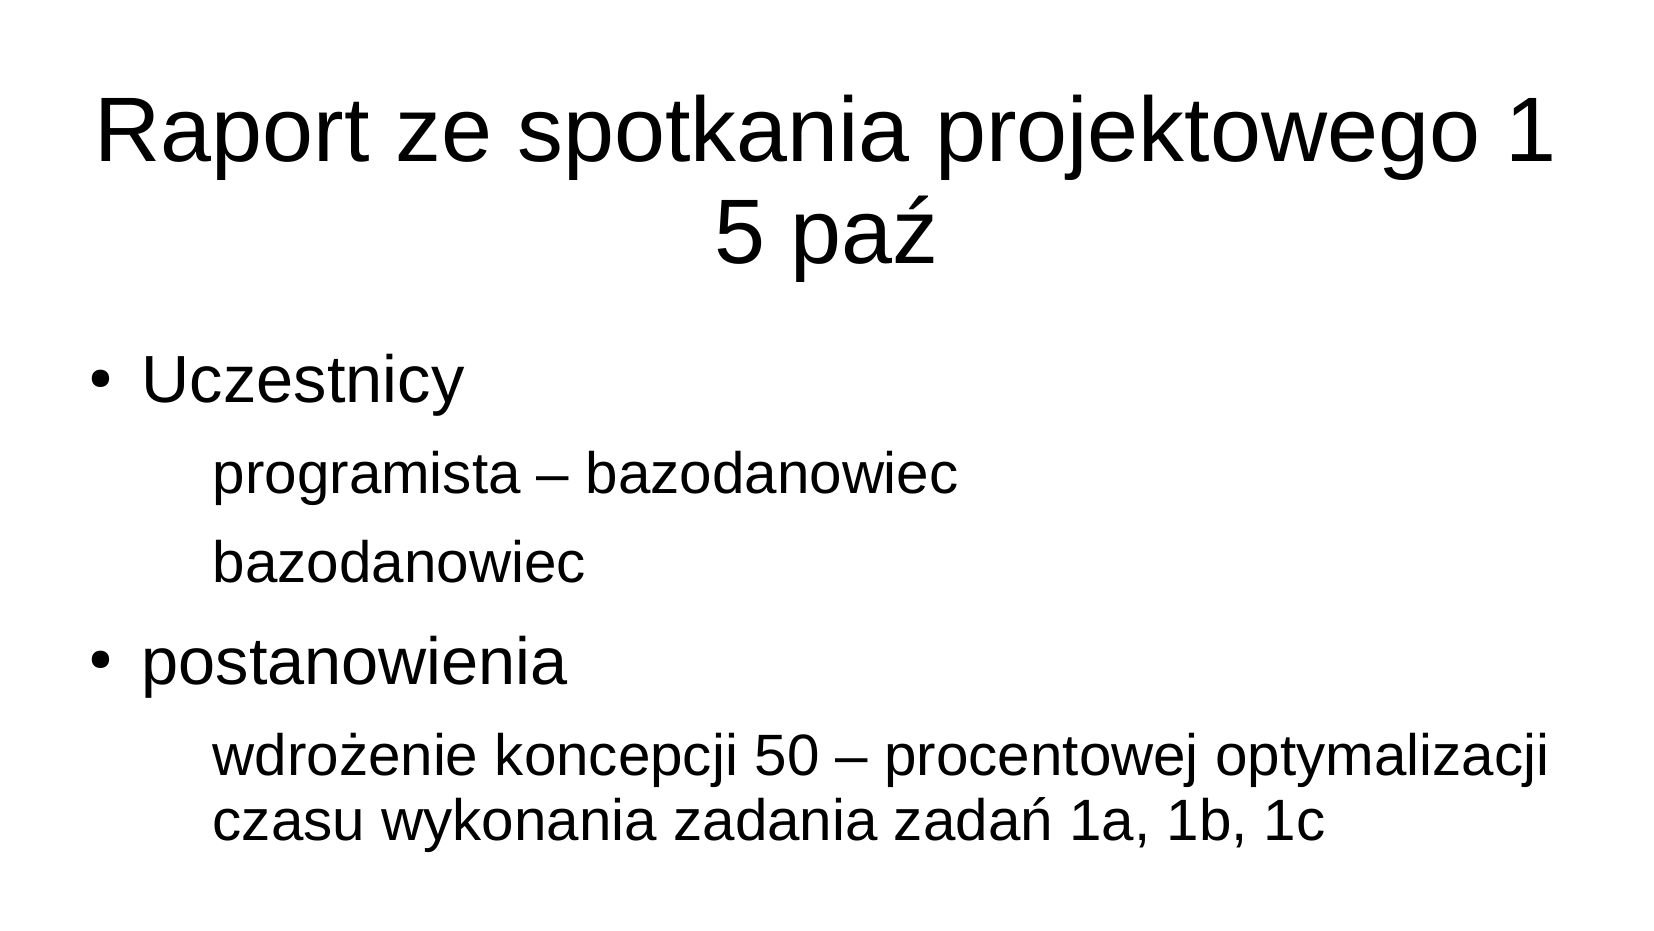

# Raport ze spotkania projektowego 1 5 paź
Uczestnicy
programista – bazodanowiec
bazodanowiec
postanowienia
wdrożenie koncepcji 50 – procentowej optymalizacji czasu wykonania zadania zadań 1a, 1b, 1c